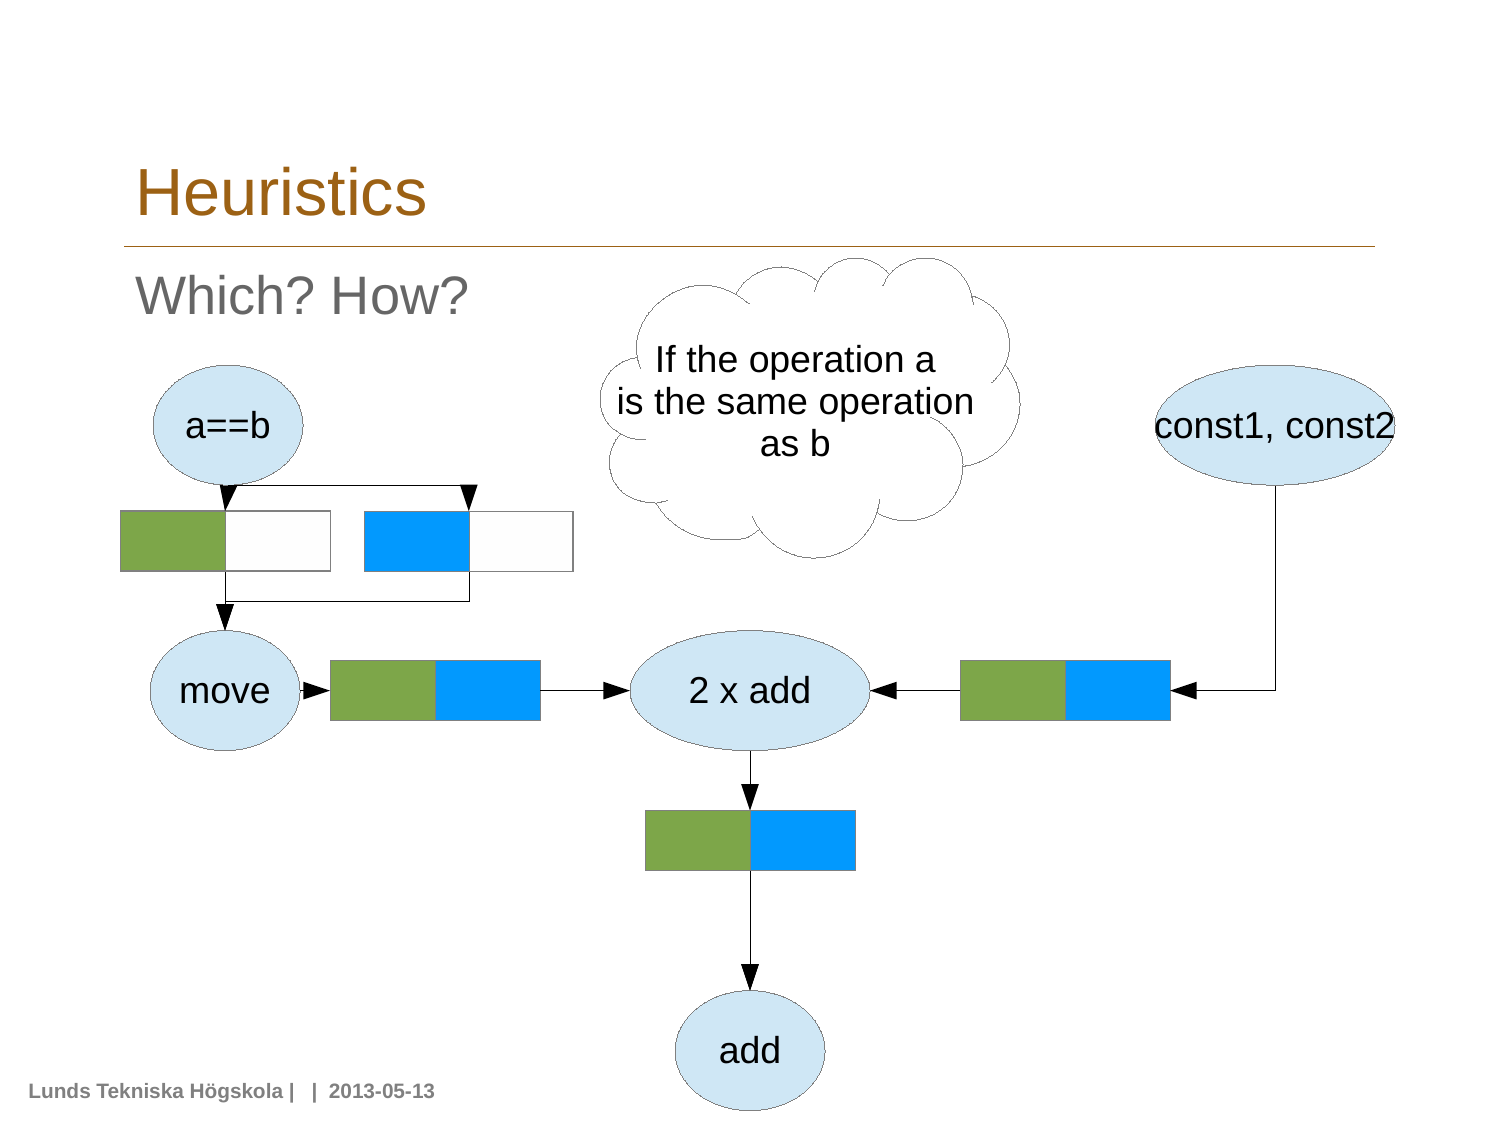

# Heuristics
Which? How?
If the operation a
is the same operation
as b
a==b
const1, const2
move
2 x add
add